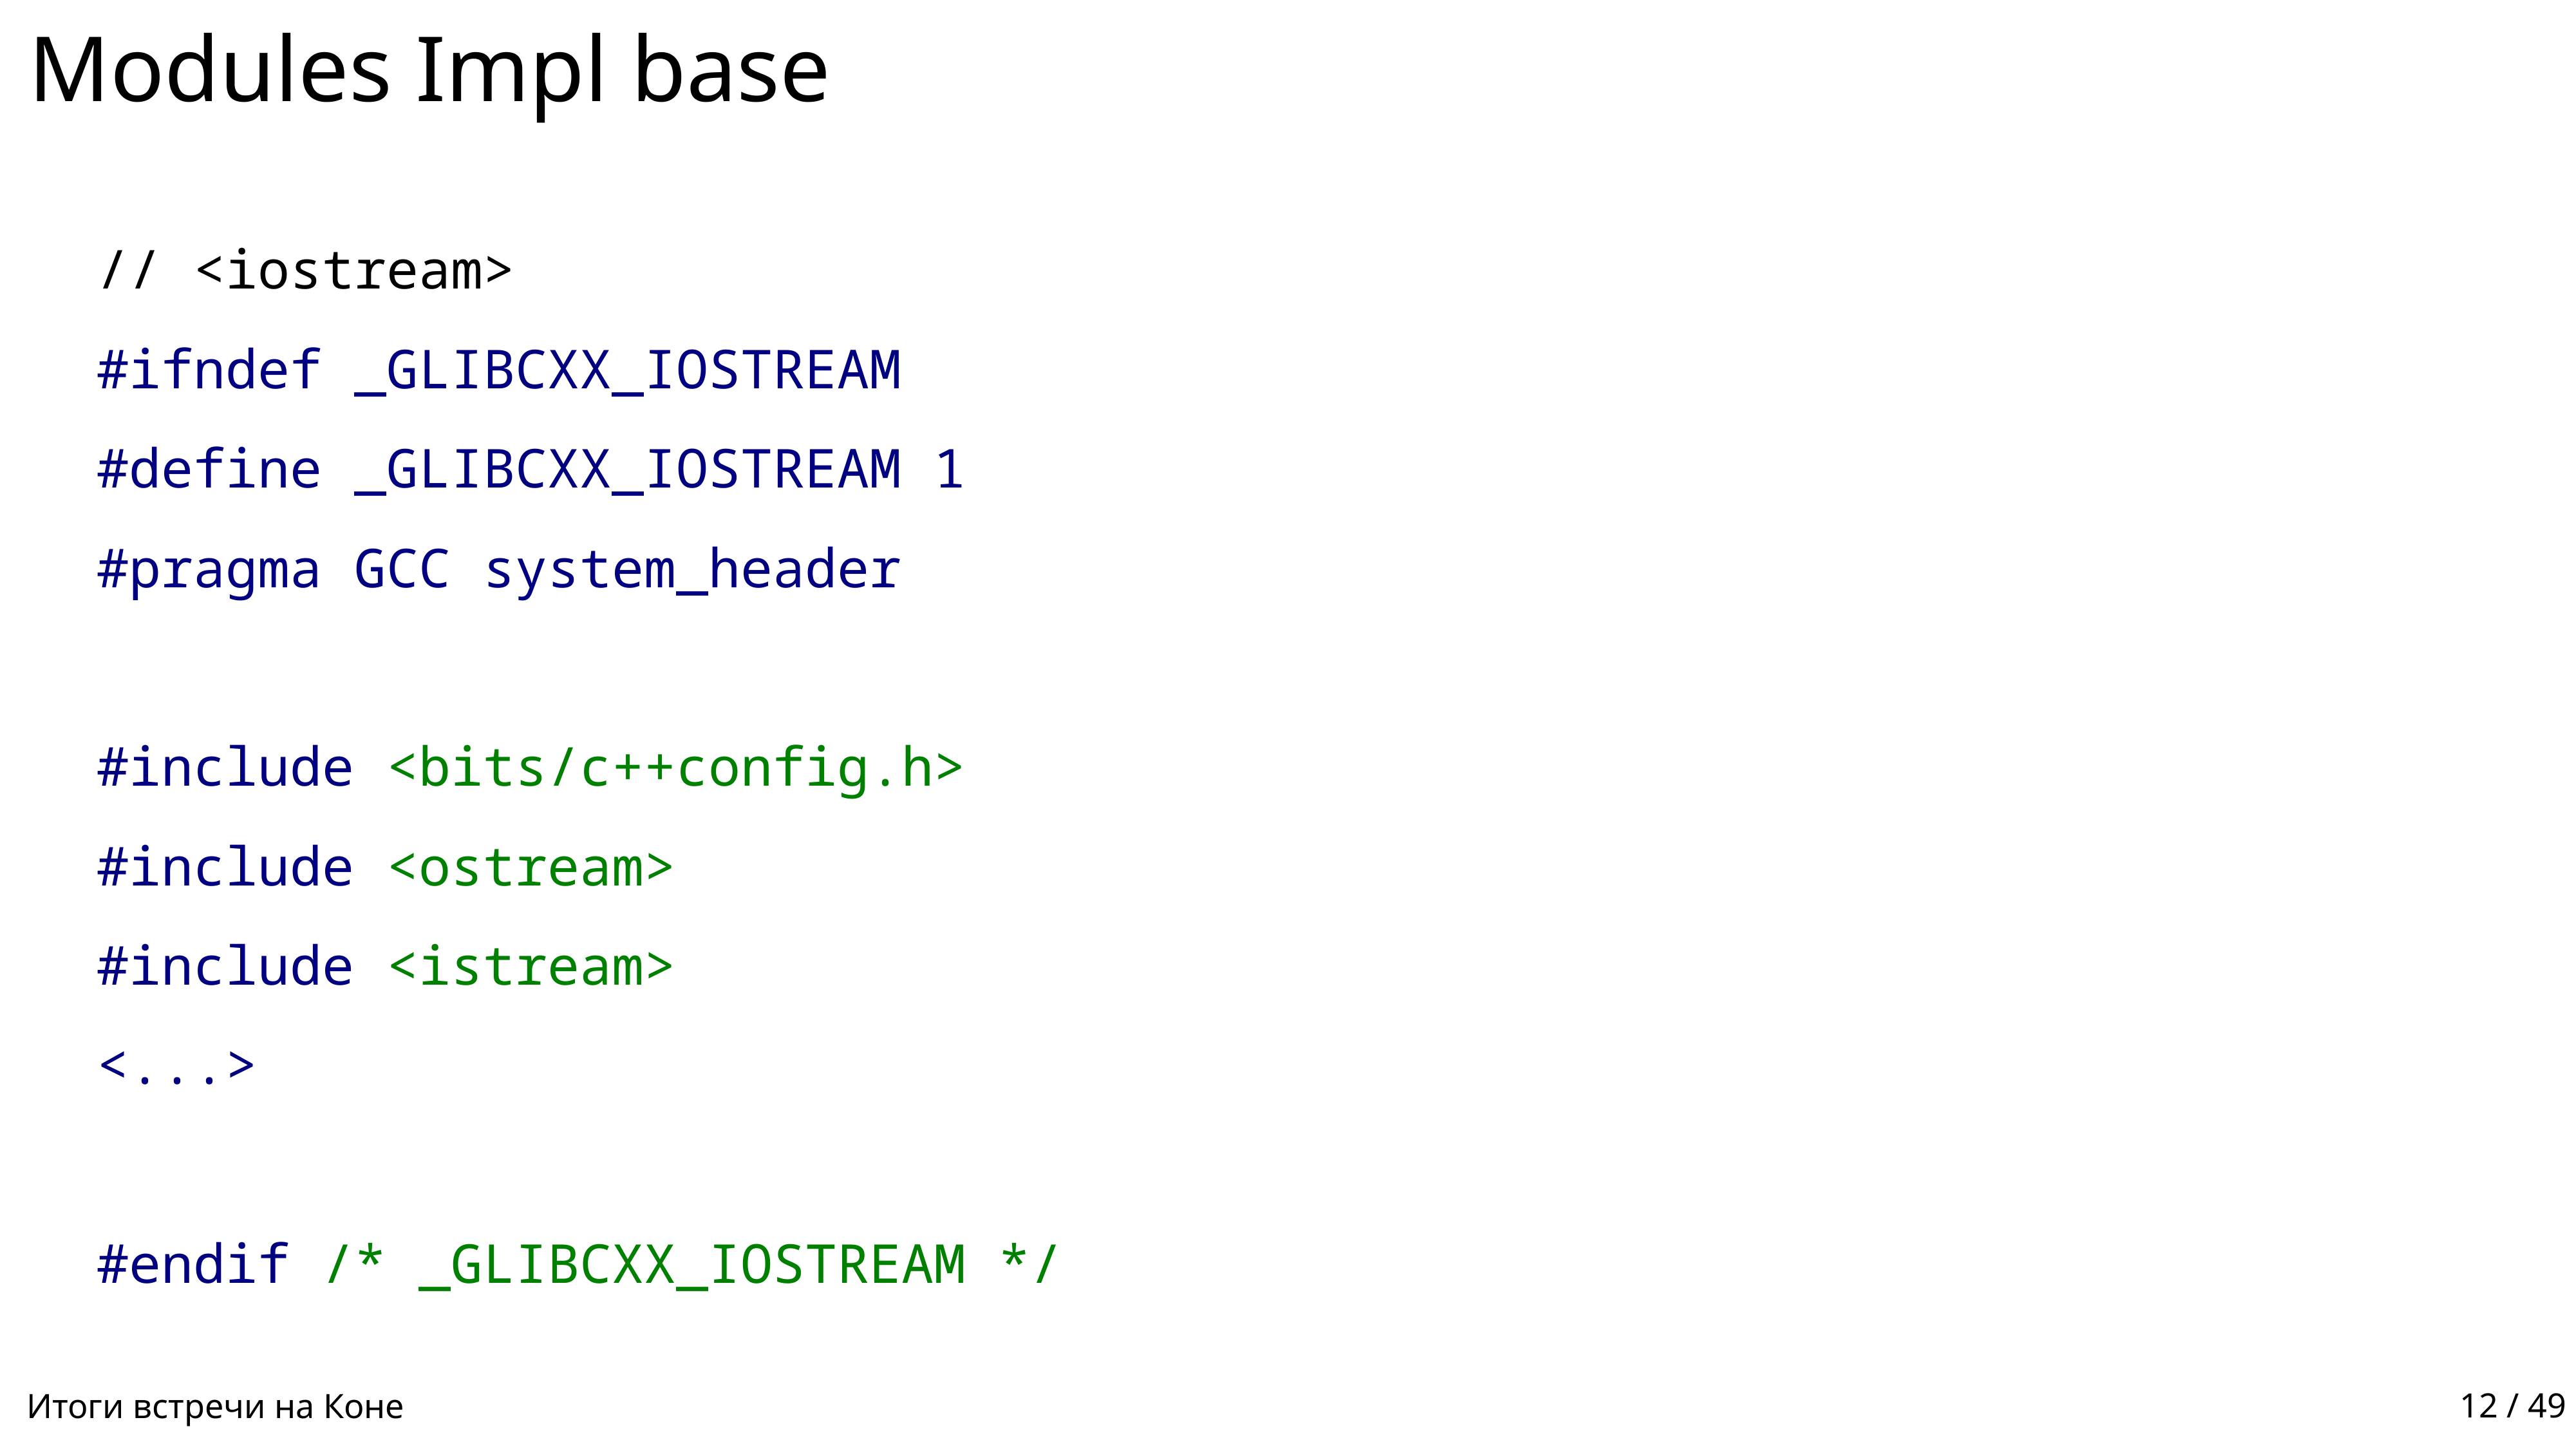

# Modules Impl base
// <iostream>
#ifndef _GLIBCXX_IOSTREAM
#define _GLIBCXX_IOSTREAM 1
#pragma GCC system_header
#include <bits/c++config.h>
#include <ostream>
#include <istream>
<...>
#endif /* _GLIBCXX_IOSTREAM */
Итоги встречи на Коне